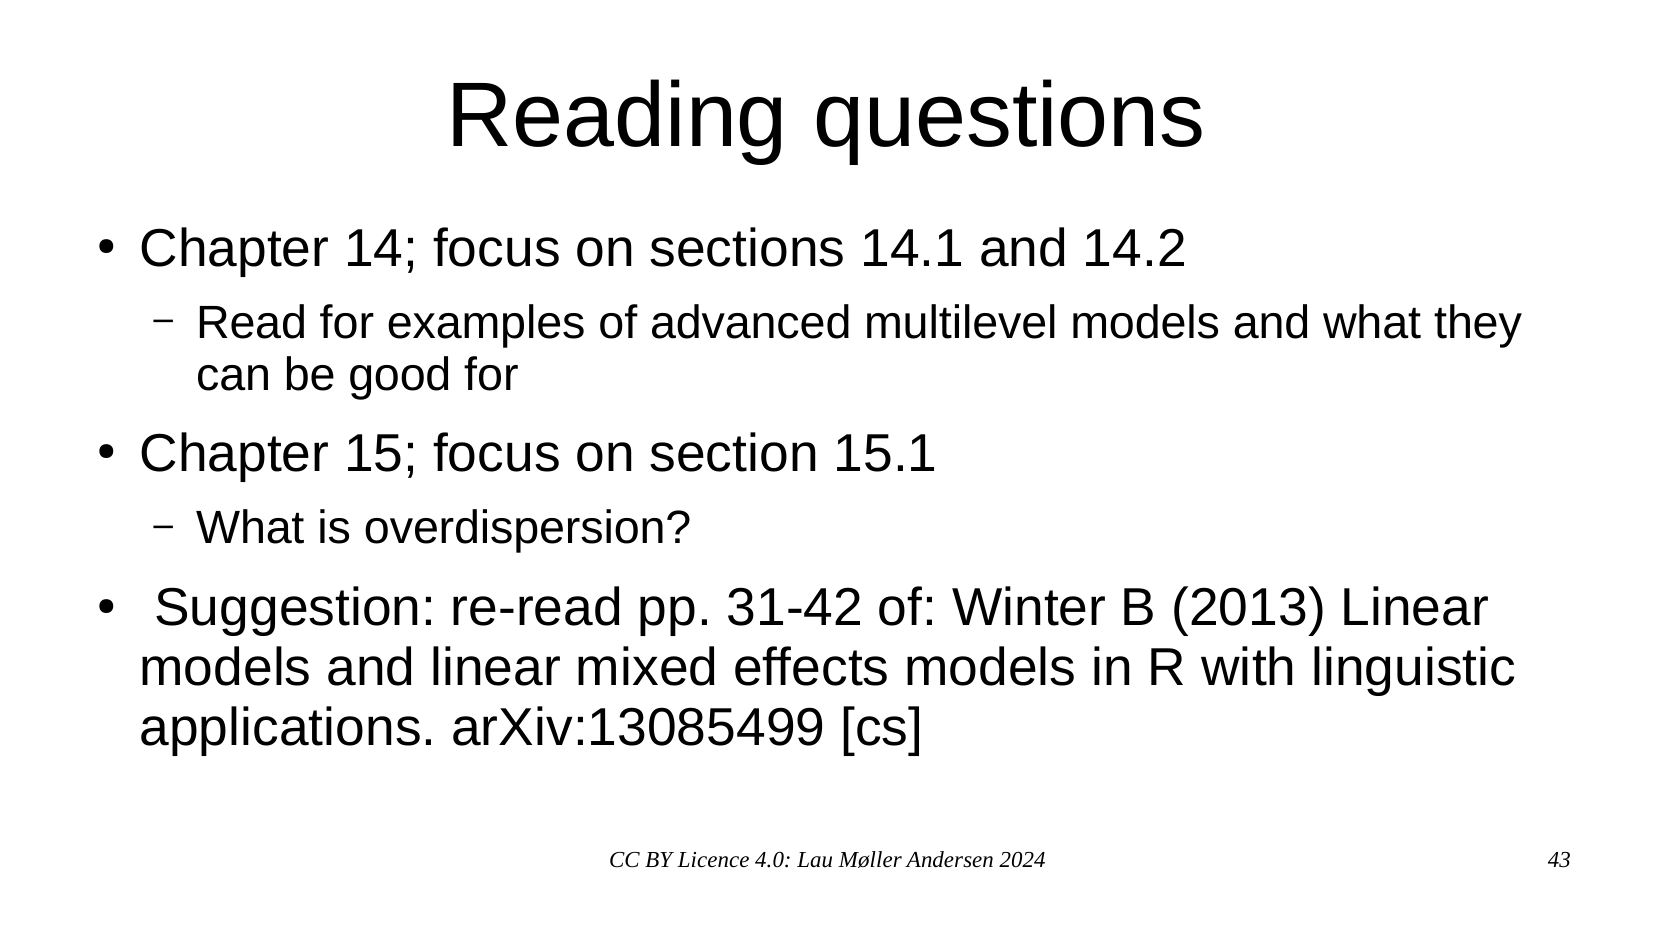

# Reading questions
Chapter 14; focus on sections 14.1 and 14.2
Read for examples of advanced multilevel models and what they can be good for
Chapter 15; focus on section 15.1
What is overdispersion?
 Suggestion: re-read pp. 31-42 of: Winter B (2013) Linear models and linear mixed effects models in R with linguistic applications. arXiv:13085499 [cs]
CC BY Licence 4.0: Lau Møller Andersen 2024
43